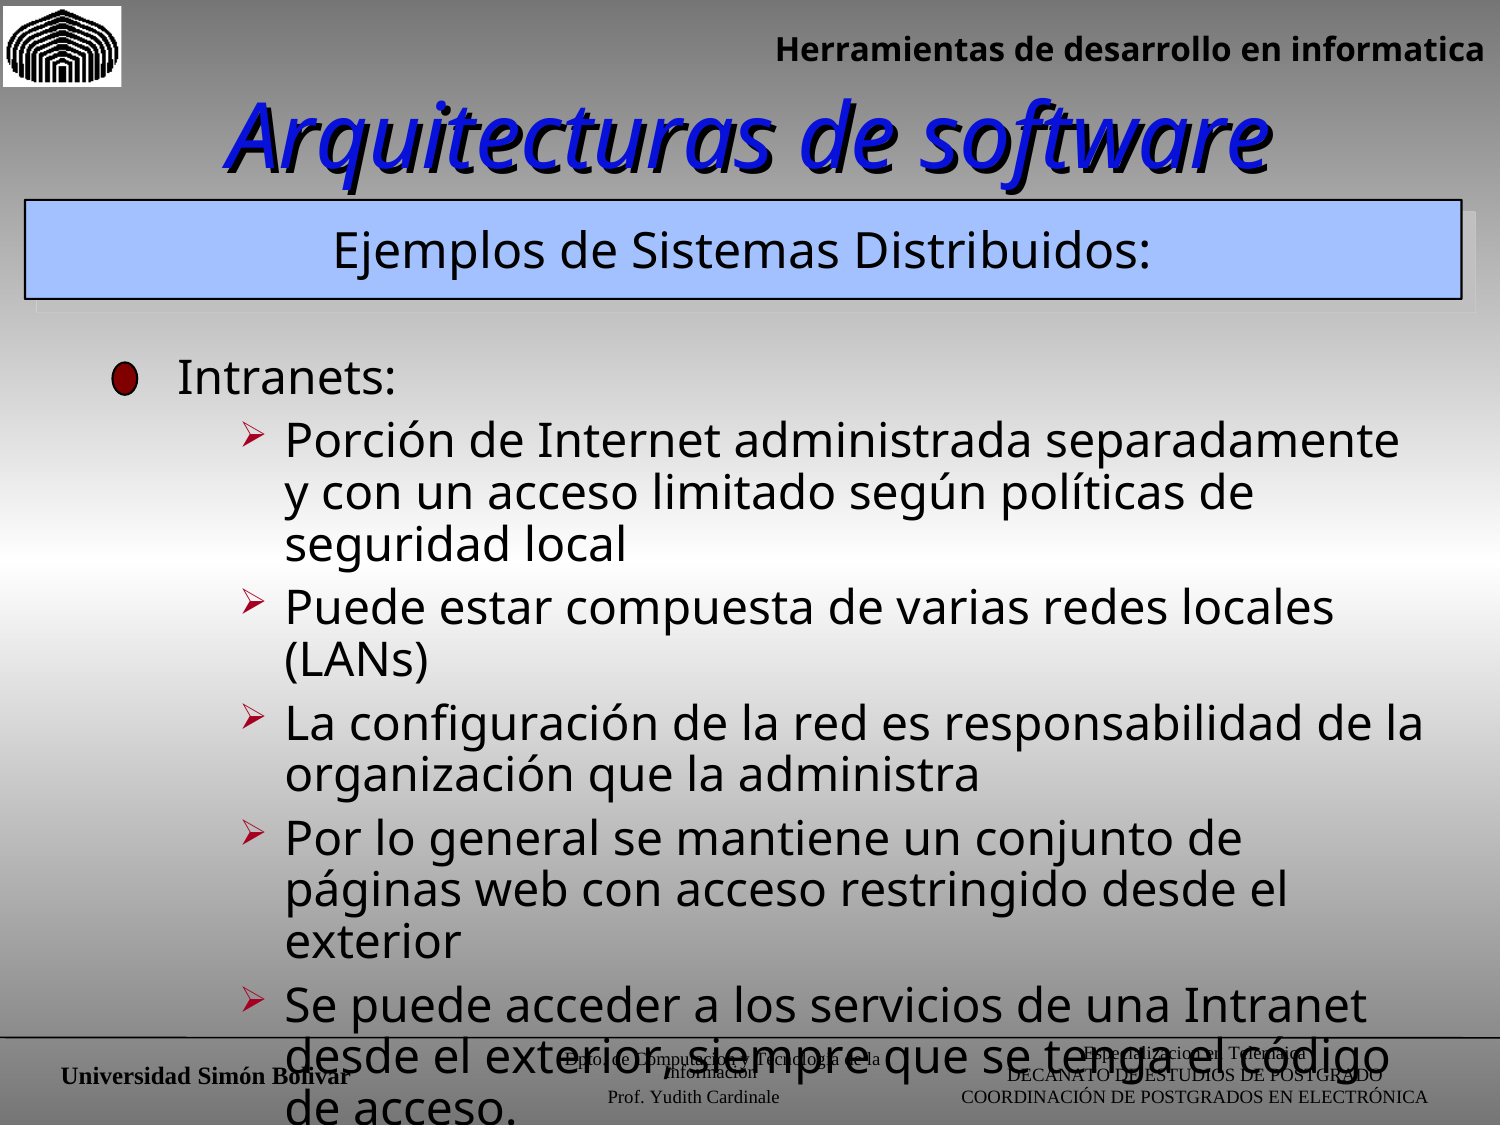

Arquitecturas de software
Ejemplos de Sistemas Distribuidos:
Intranets:
Porción de Internet administrada separadamente y con un acceso limitado según políticas de seguridad local
Puede estar compuesta de varias redes locales (LANs)
La configuración de la red es responsabilidad de la organización que la administra
Por lo general se mantiene un conjunto de páginas web con acceso restringido desde el exterior
Se puede acceder a los servicios de una Intranet desde el exterior, siempre que se tenga el código de acceso.